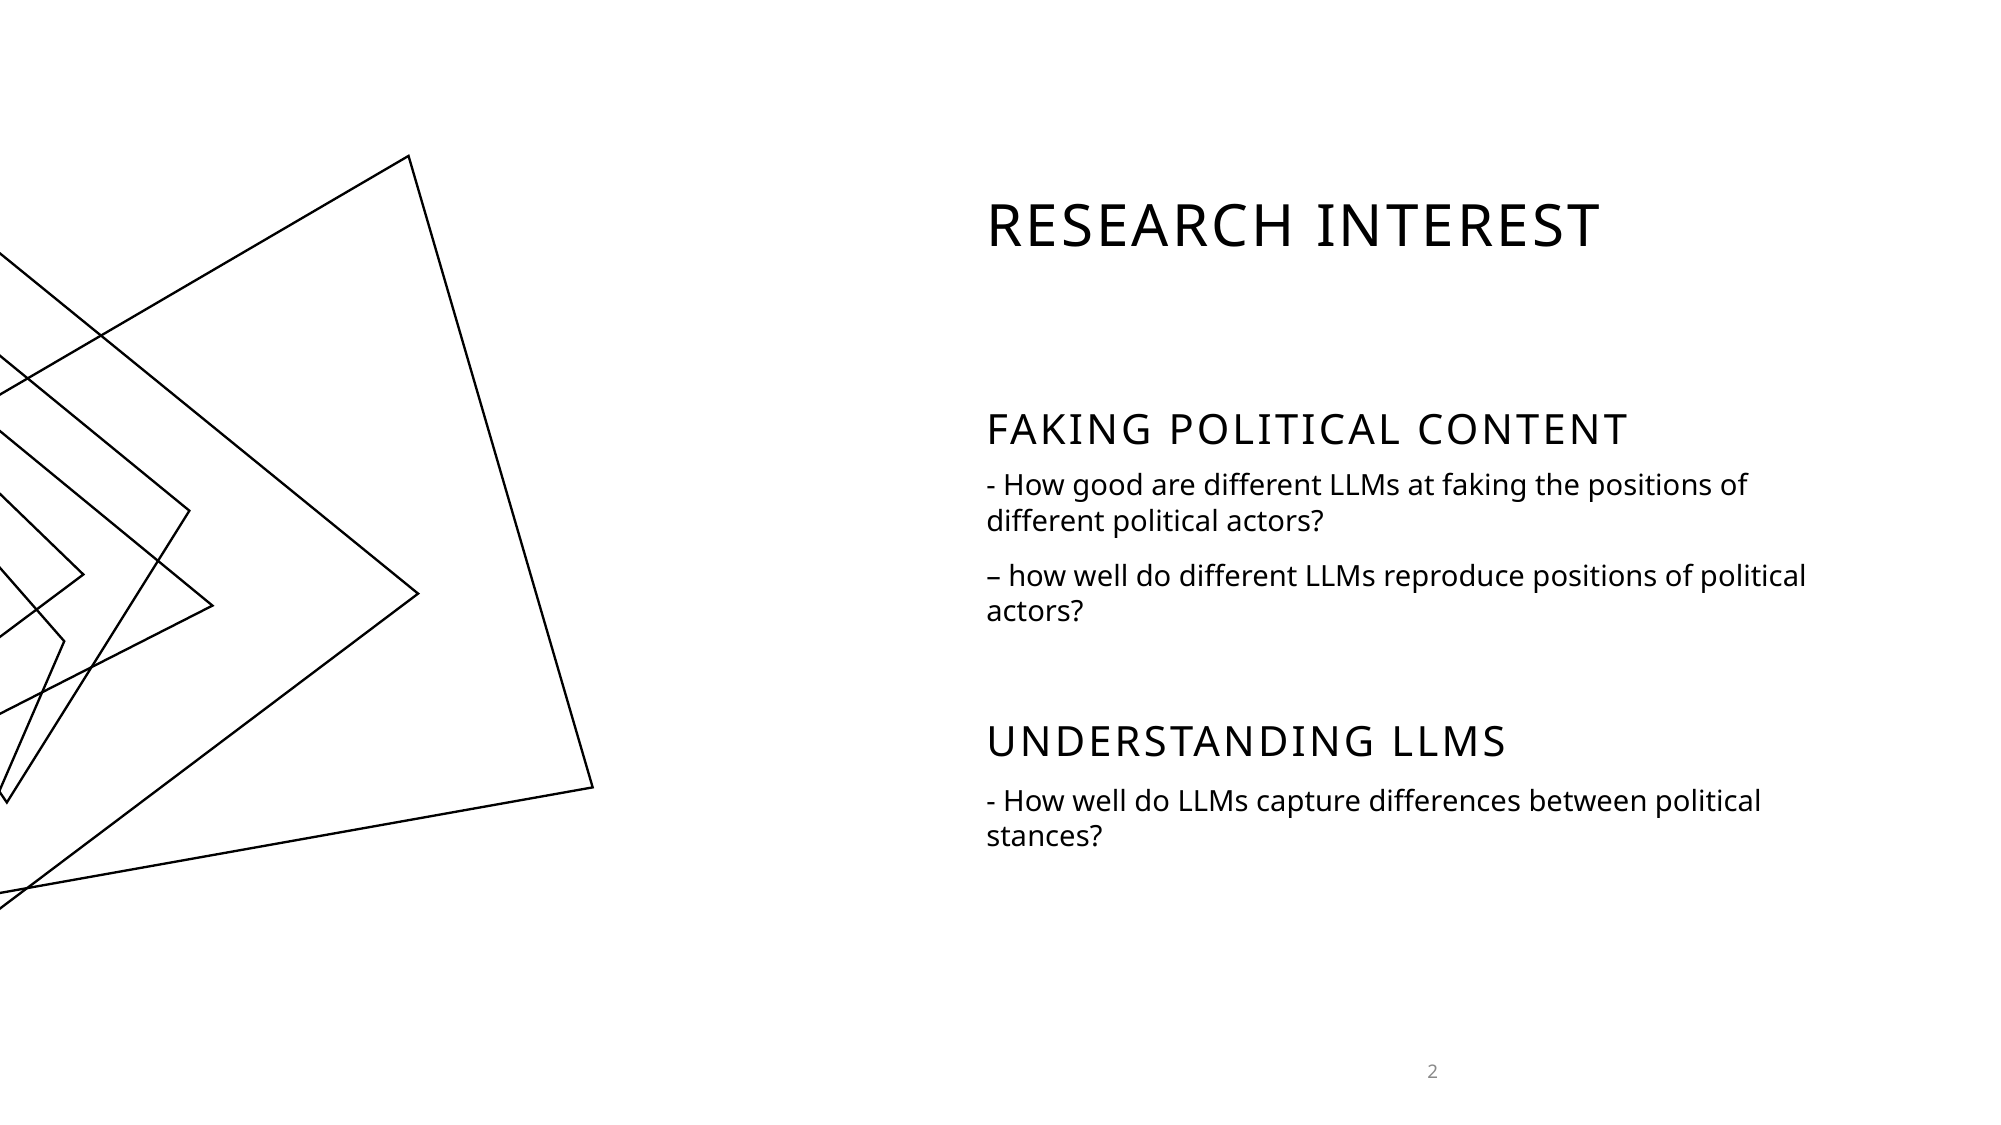

# Research Interest
Faking Political Content
- How good are different LLMs at faking the positions of different political actors?
– how well do different LLMs reproduce positions of political actors?
Understanding llms
- How well do LLMs capture differences between political stances?